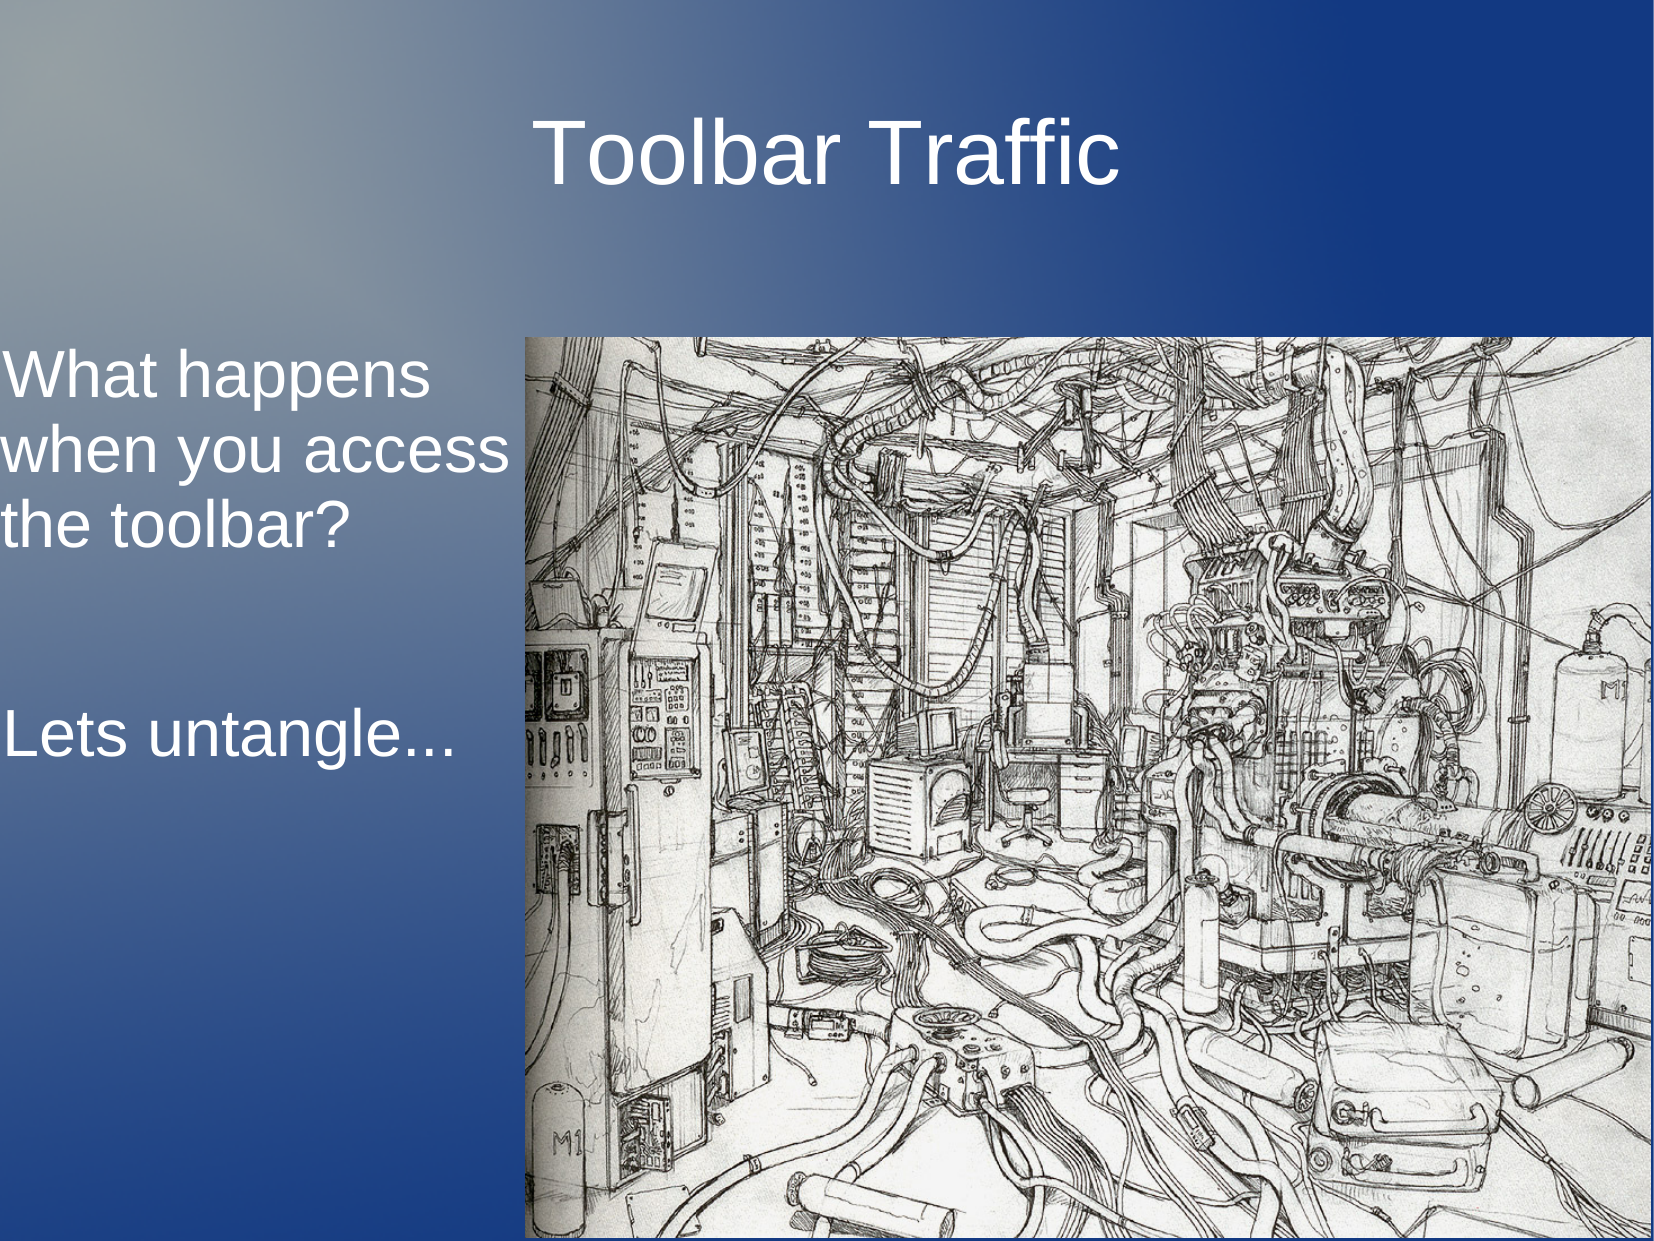

# Toolbar Traffic
What happens when you access the toolbar?
Lets untangle...